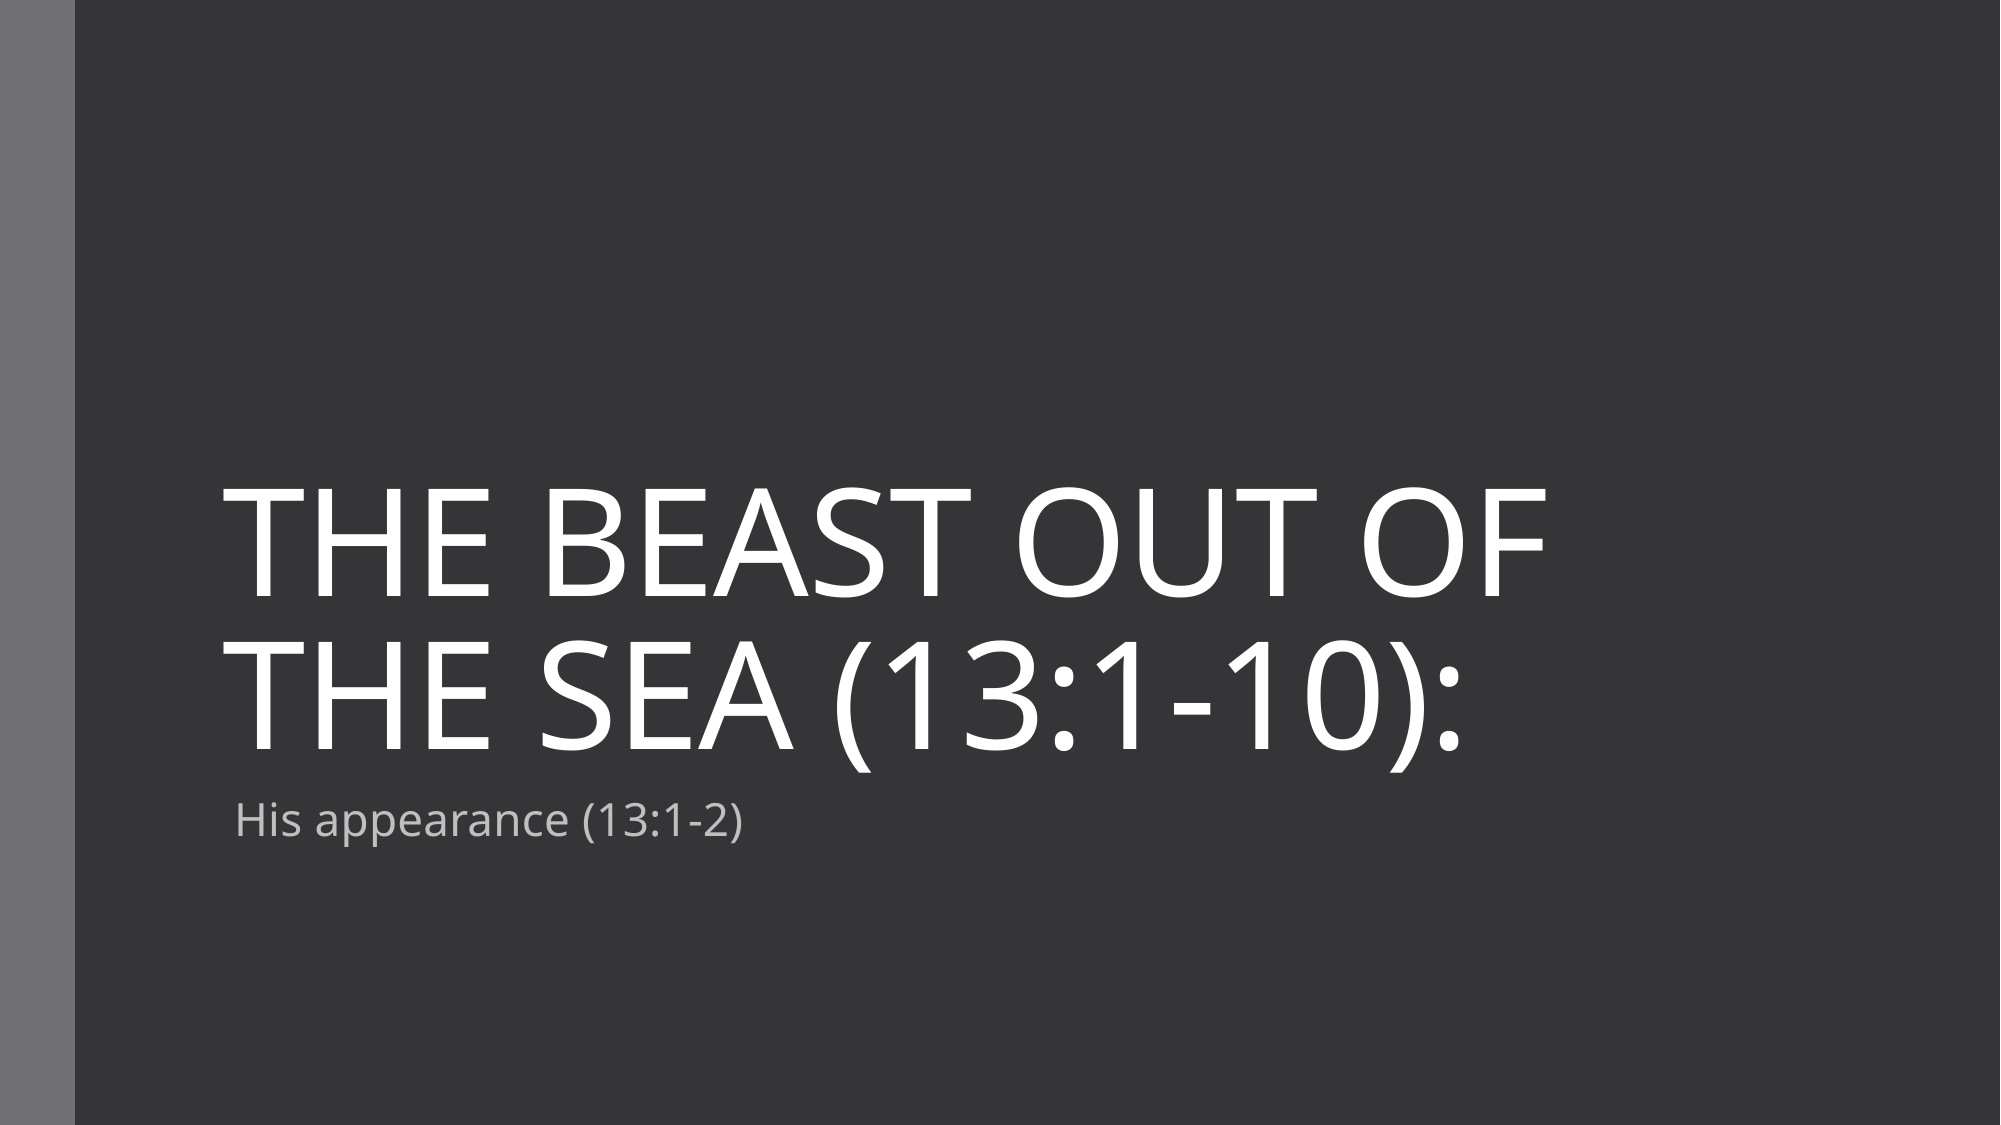

# THE BEAST OUT OF THE SEA (13:1-10):
 His appearance (13:1-2)